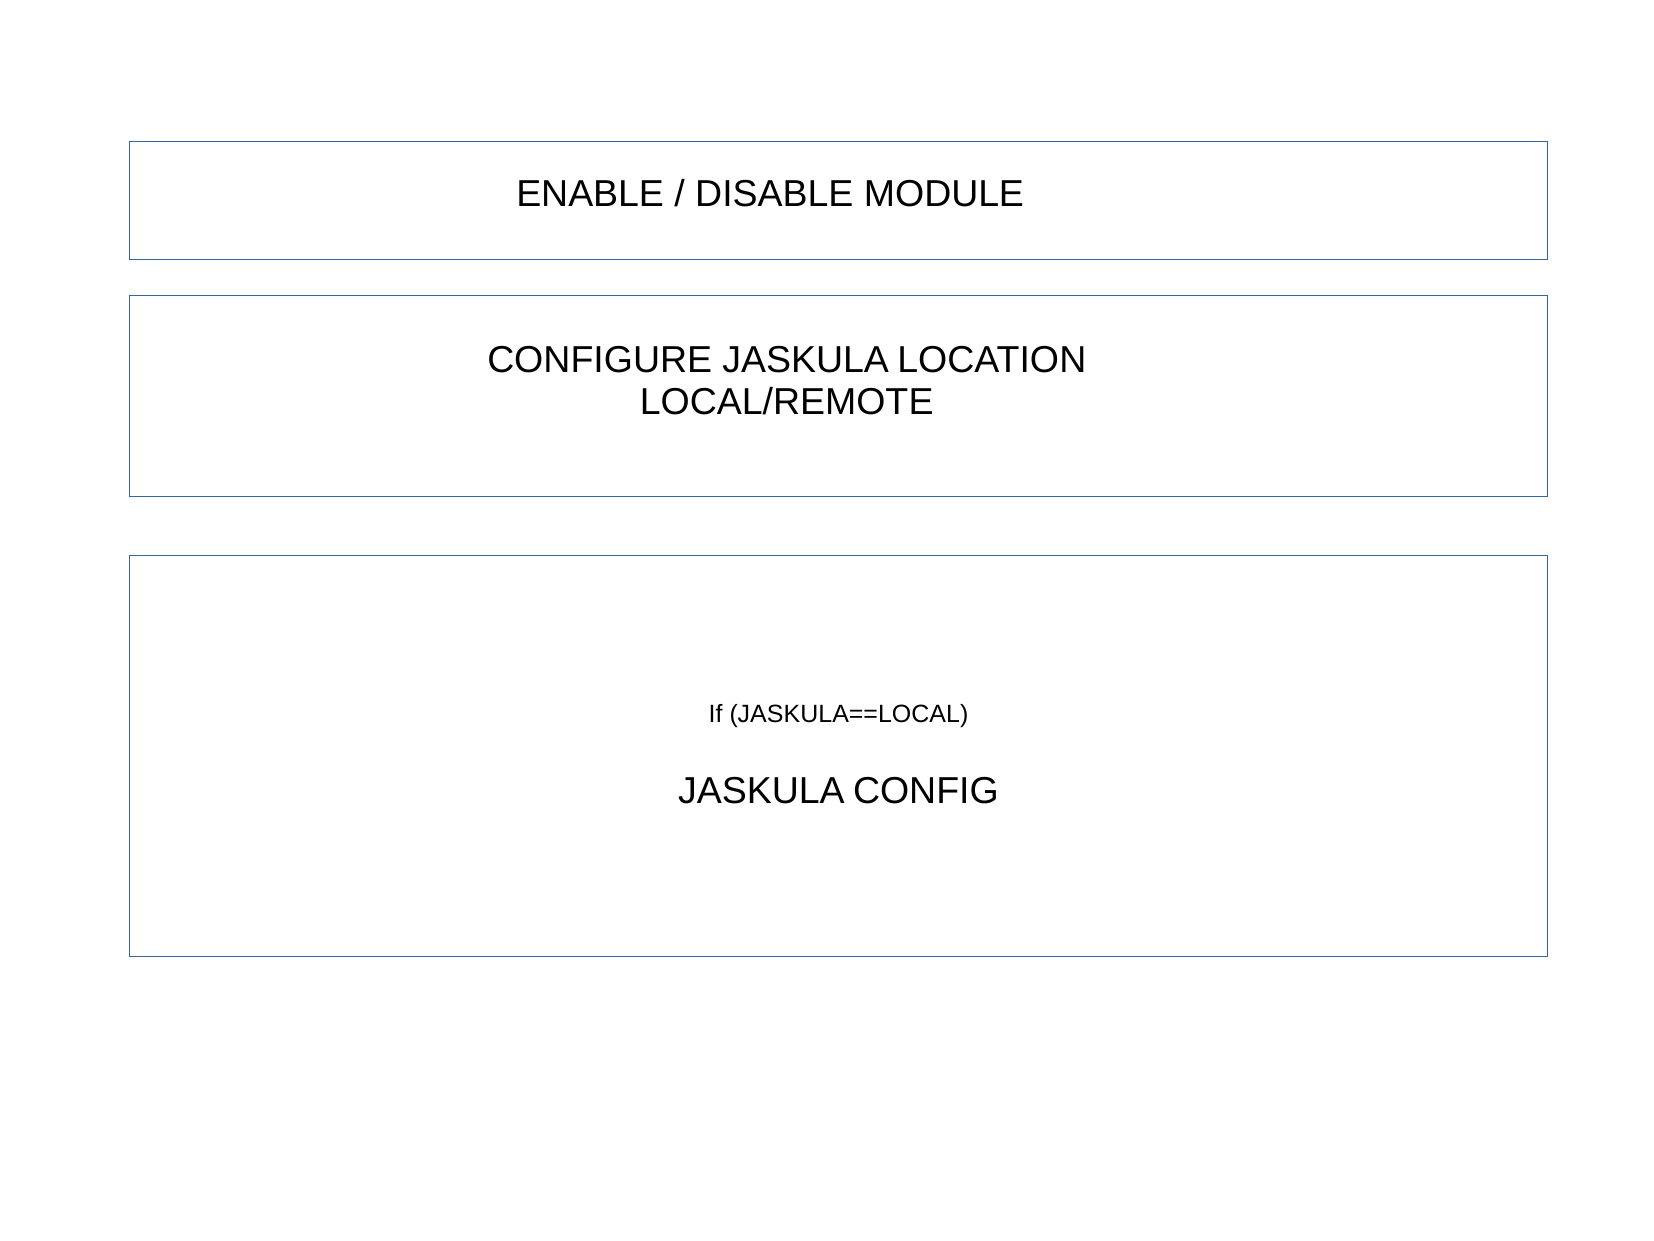

ENABLE / DISABLE MODULE
CONFIGURE JASKULA LOCATION
LOCAL/REMOTE
If (JASKULA==LOCAL)
JASKULA CONFIG